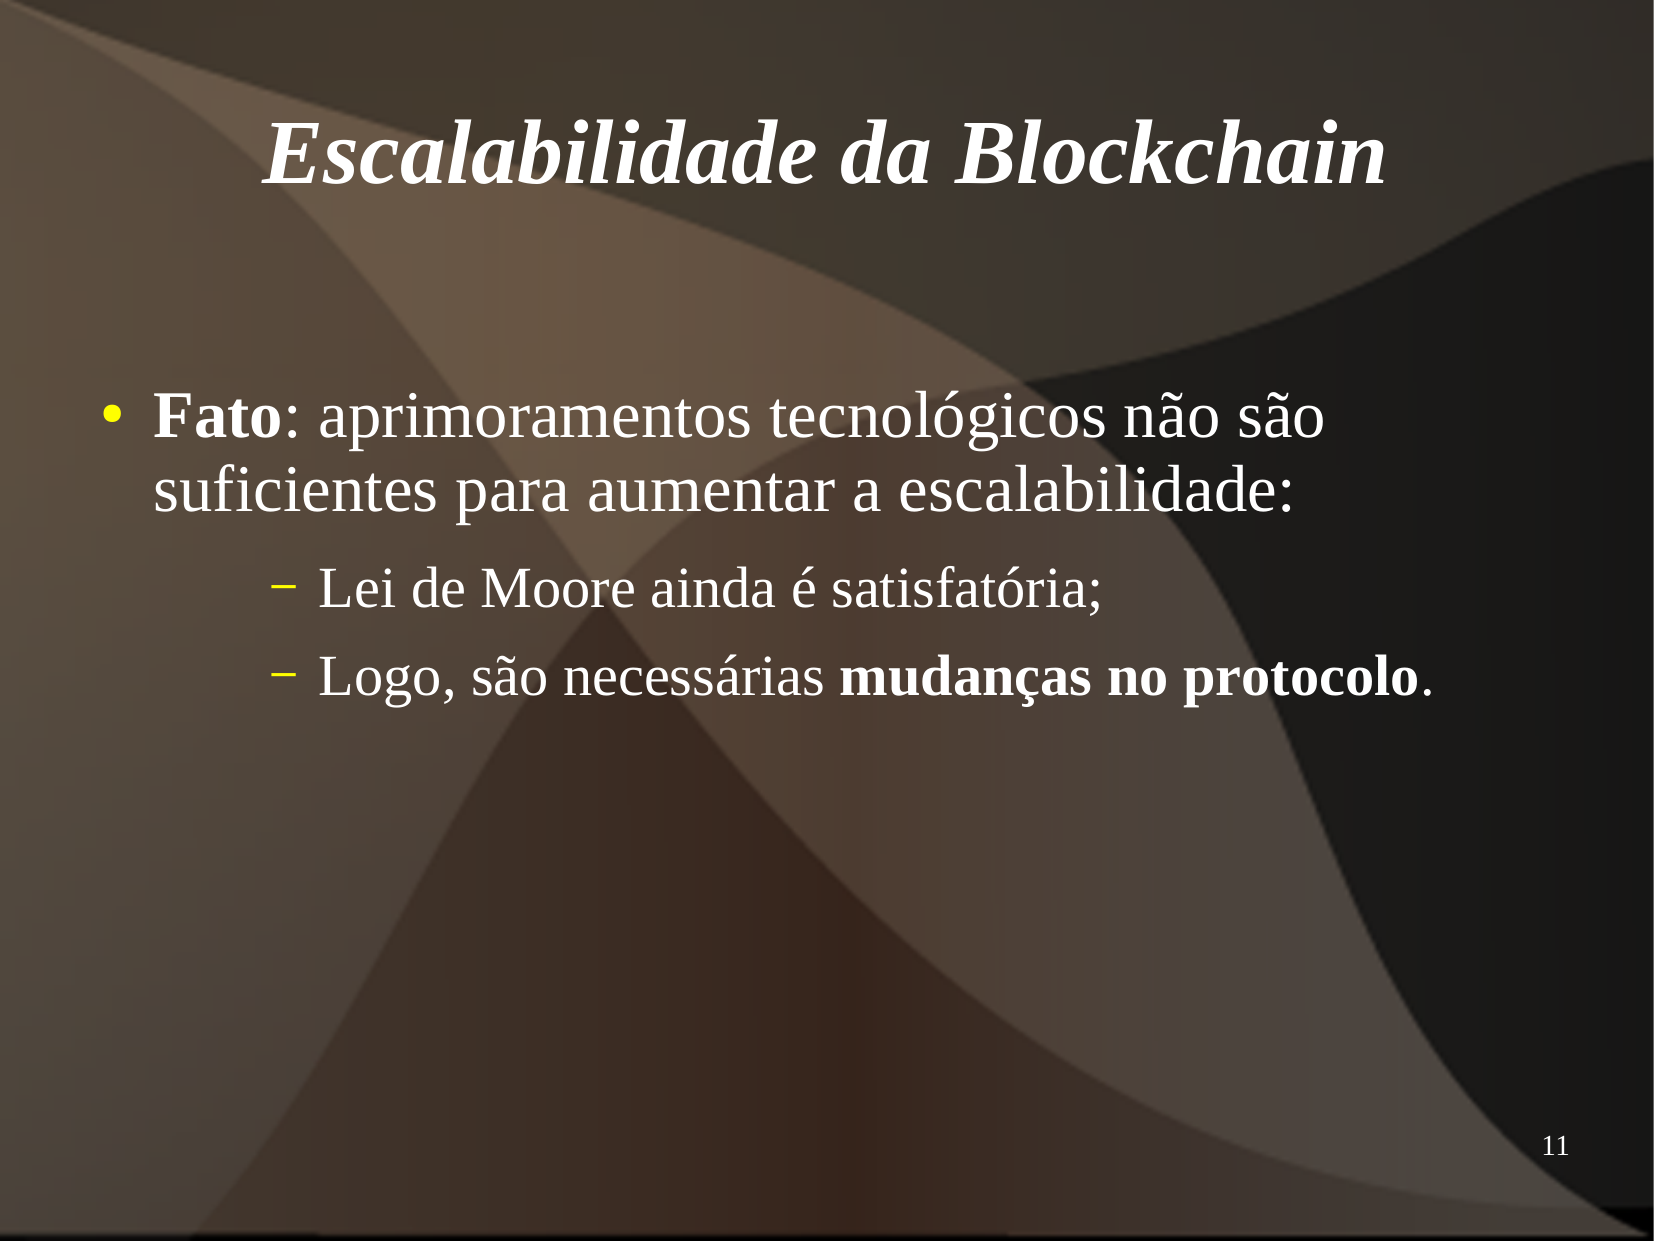

# Escalabilidade da Blockchain
Fato: aprimoramentos tecnológicos não são suficientes para aumentar a escalabilidade:
Lei de Moore ainda é satisfatória;
Logo, são necessárias mudanças no protocolo.
11